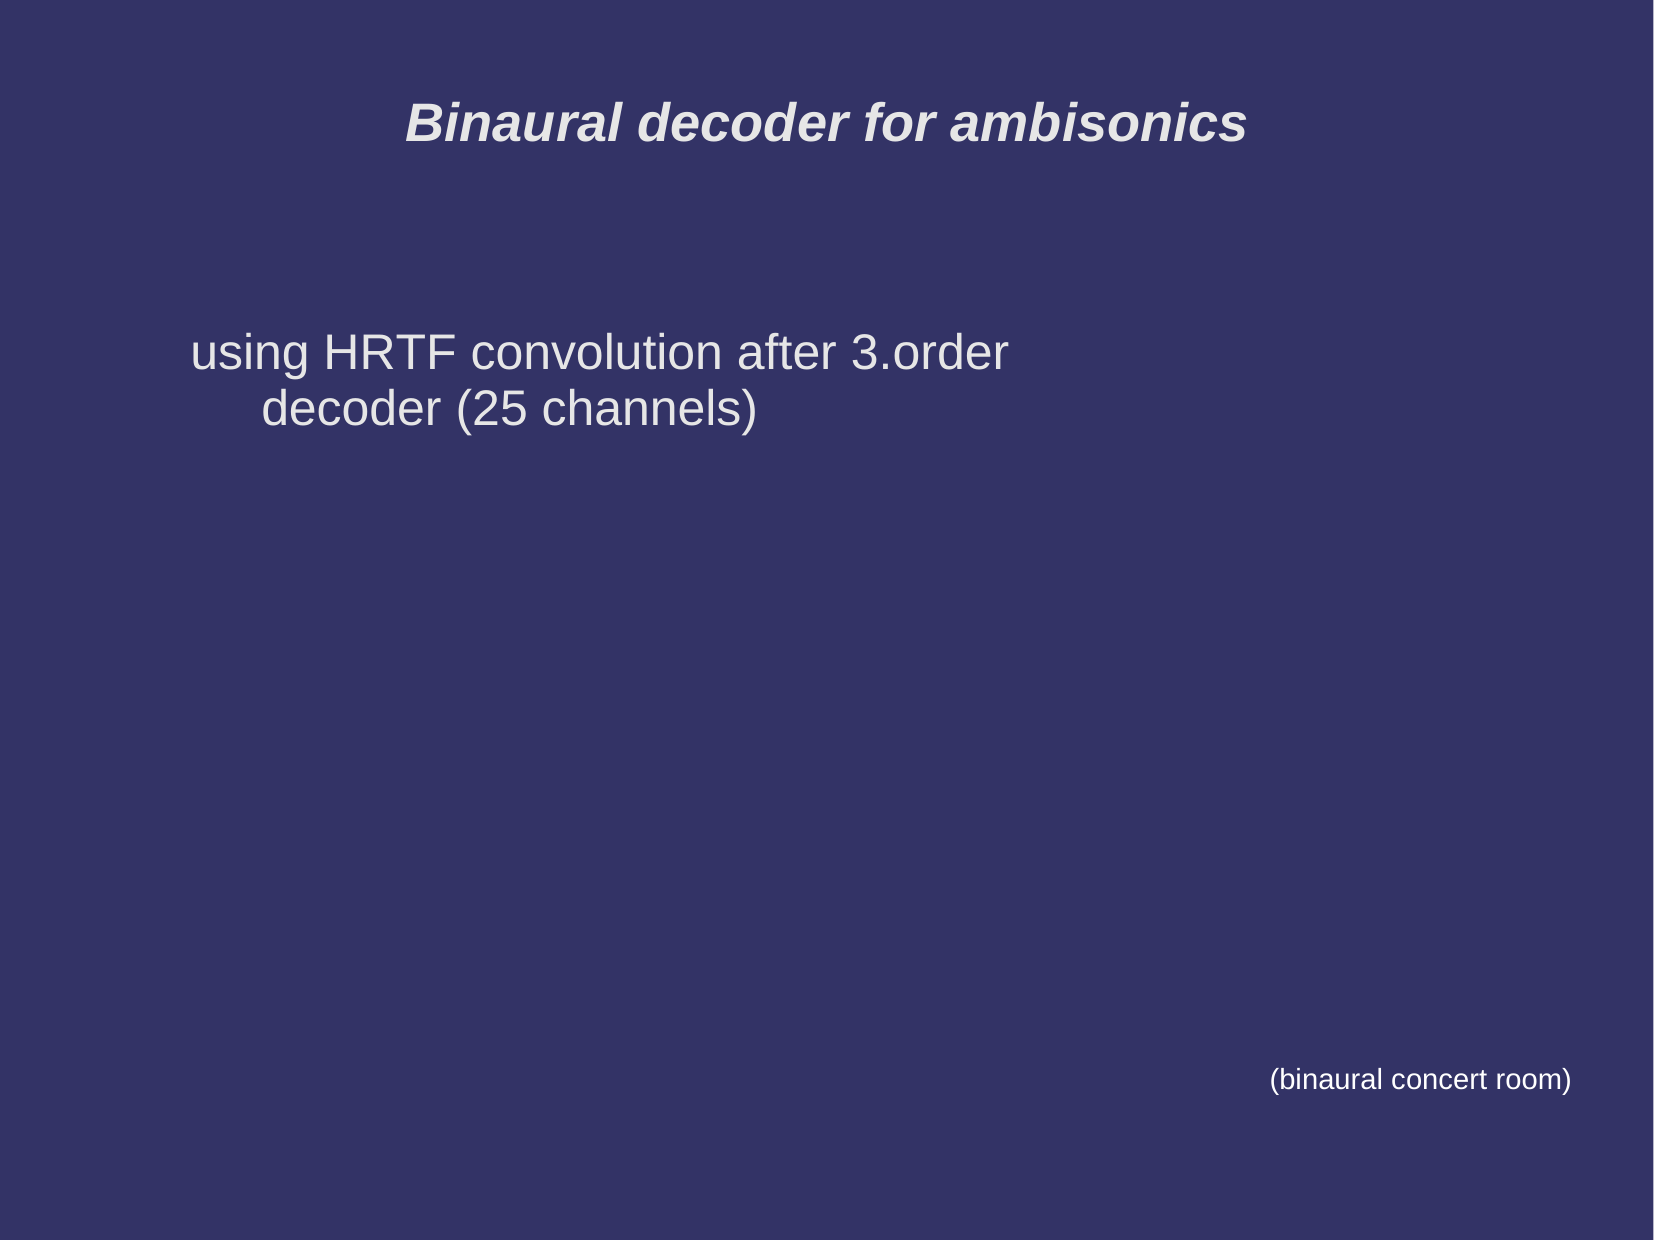

# Binaural decoder for ambisonics
using HRTF convolution after 3.order decoder (25 channels)
(binaural concert room)